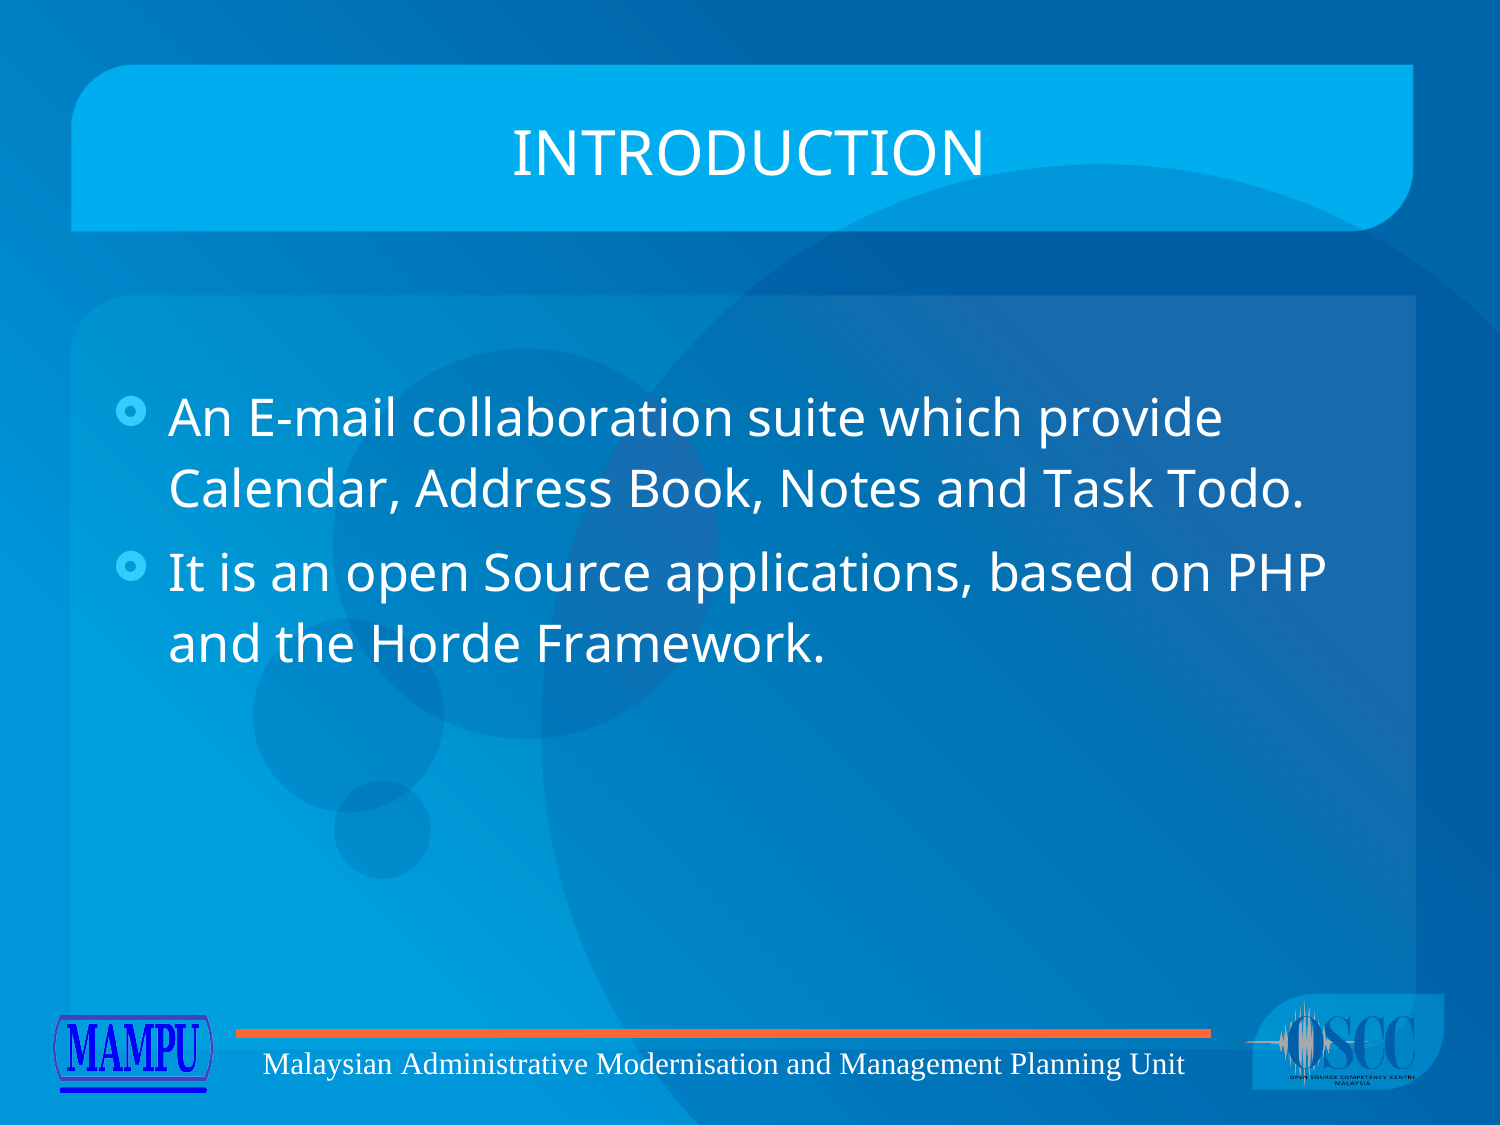

# INTRODUCTION
An E-mail collaboration suite which provide Calendar, Address Book, Notes and Task Todo.
It is an open Source applications, based on PHP and the Horde Framework.
Malaysian Administrative Modernisation and Management Planning Unit